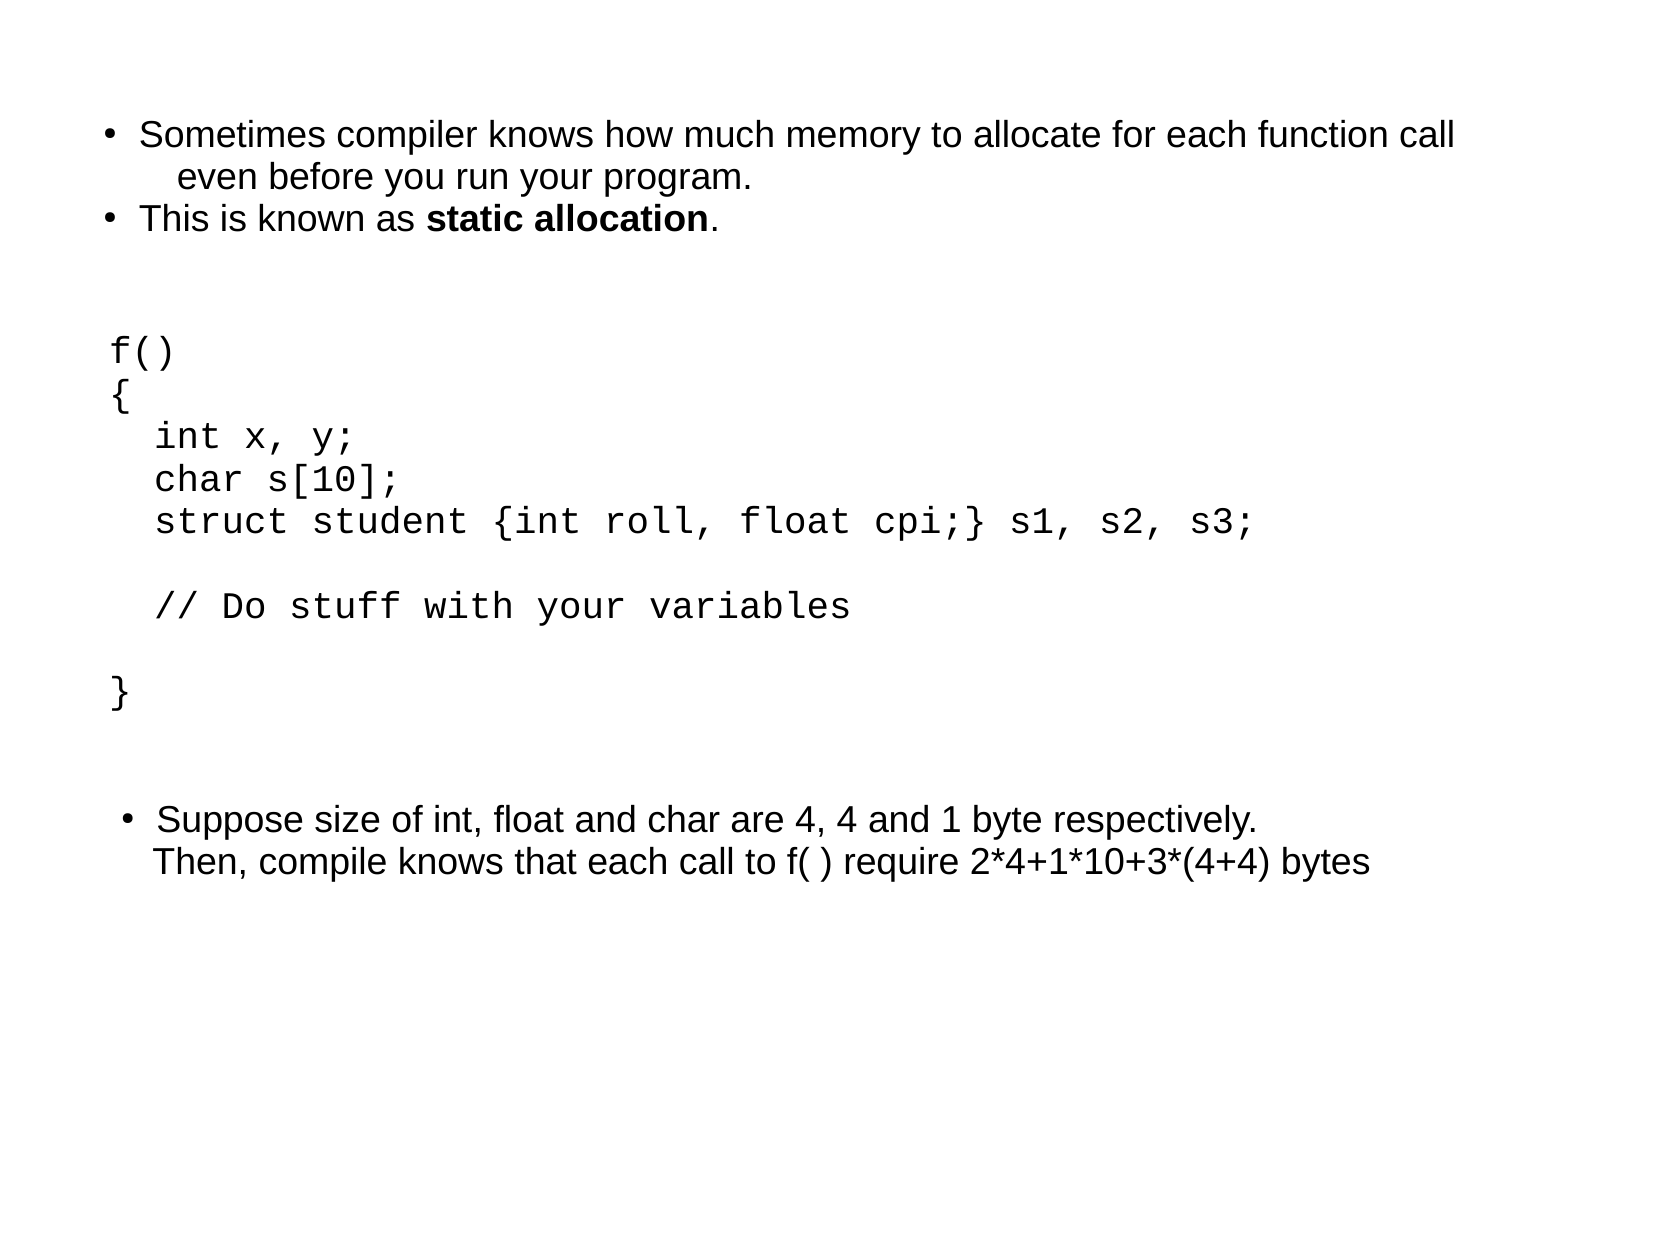

Sometimes compiler knows how much memory to allocate for each function call
 even before you run your program.
This is known as static allocation.
f()
{
 int x, y;
 char s[10];
 struct student {int roll, float cpi;} s1, s2, s3;
 // Do stuff with your variables
}
Suppose size of int, float and char are 4, 4 and 1 byte respectively.
 Then, compile knows that each call to f( ) require 2*4+1*10+3*(4+4) bytes